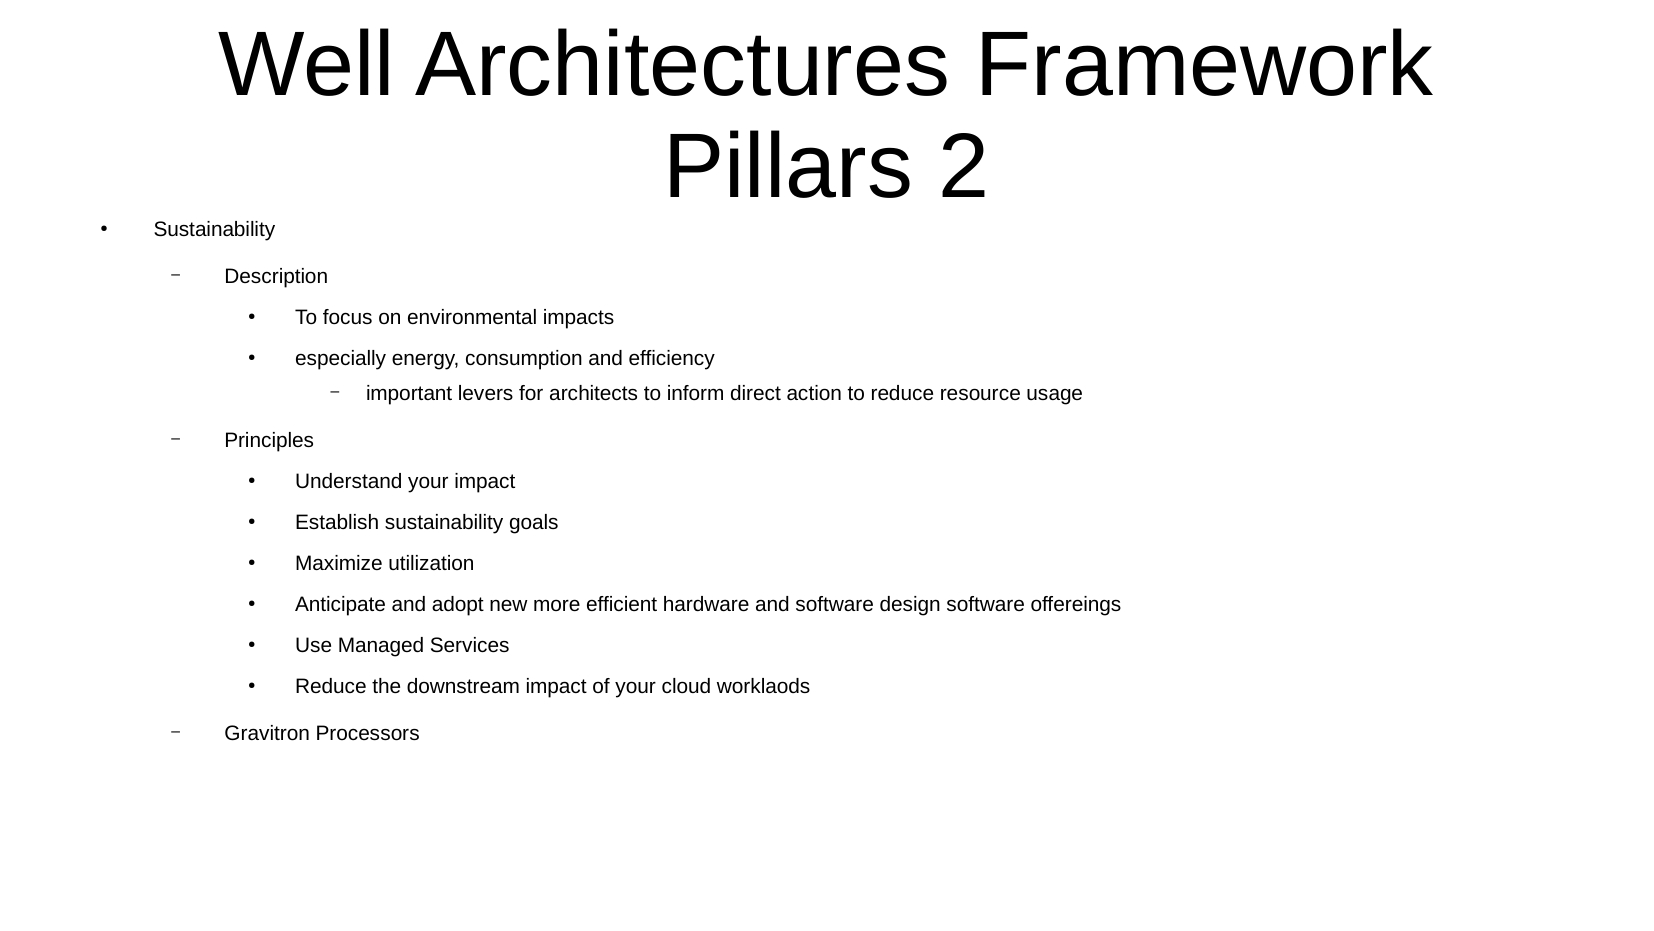

# Well Architectures Framework Pillars 2
Sustainability
Description
To focus on environmental impacts
especially energy, consumption and efficiency
important levers for architects to inform direct action to reduce resource usage
Principles
Understand your impact
Establish sustainability goals
Maximize utilization
Anticipate and adopt new more efficient hardware and software design software offereings
Use Managed Services
Reduce the downstream impact of your cloud worklaods
Gravitron Processors